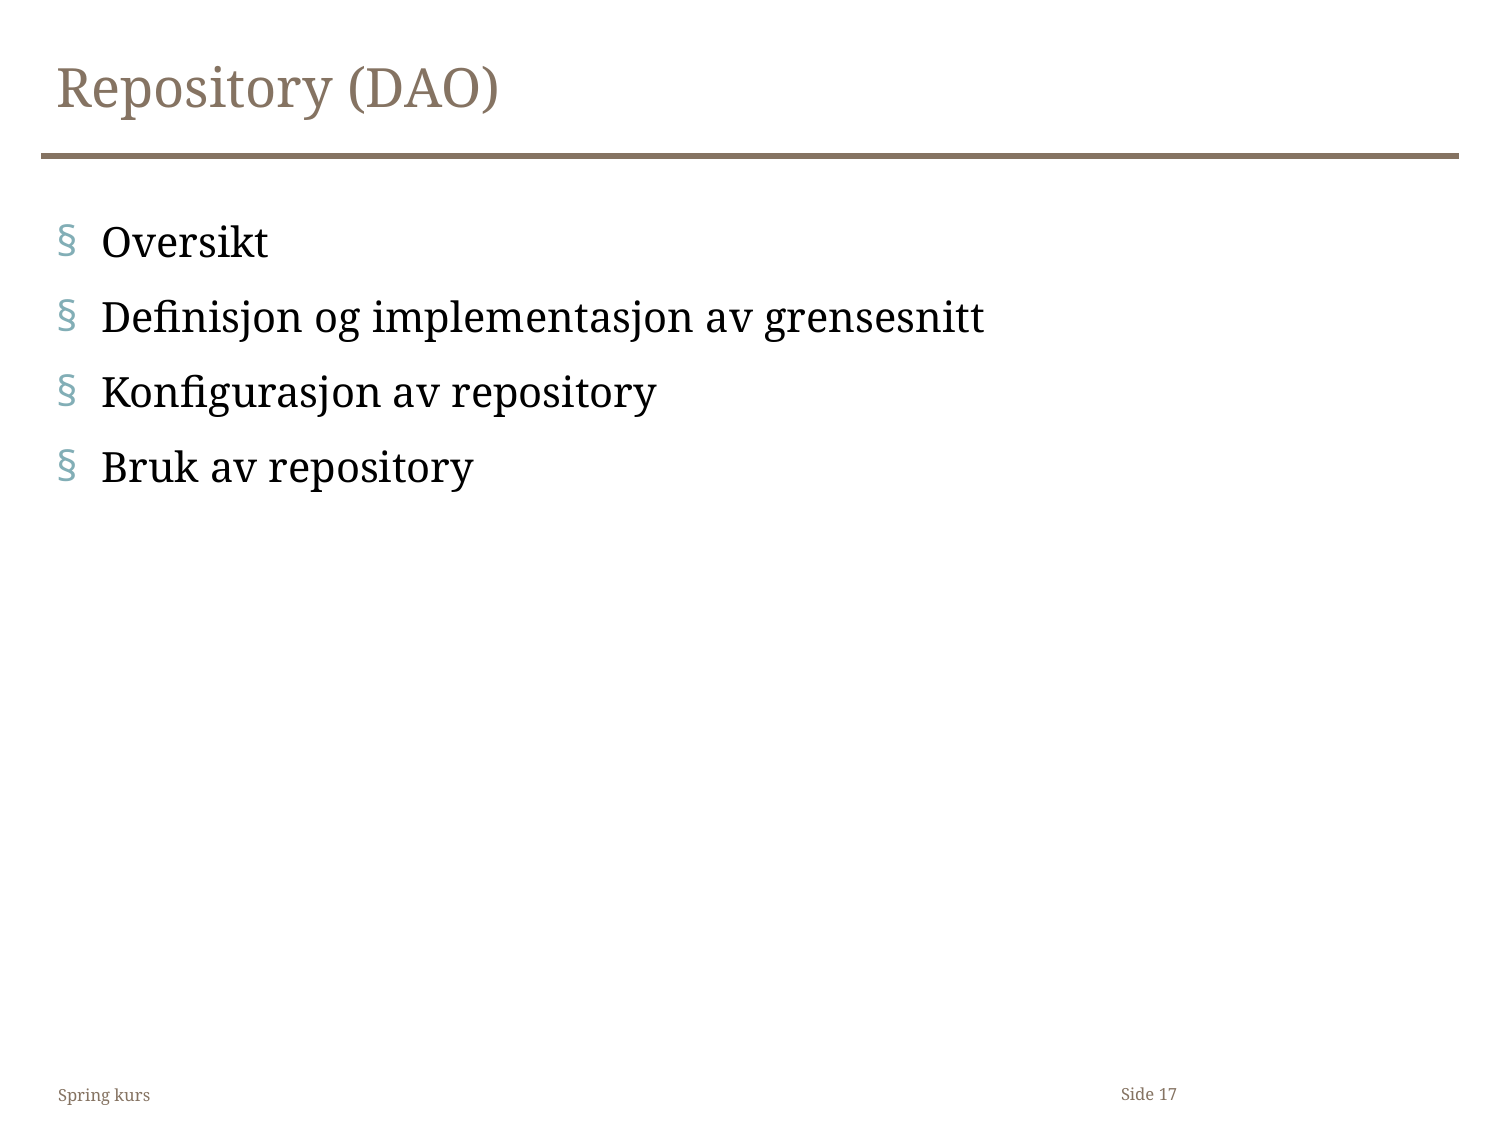

# Repository (DAO)
Oversikt
Definisjon og implementasjon av grensesnitt
Konfigurasjon av repository
Bruk av repository
Spring kurs
Side